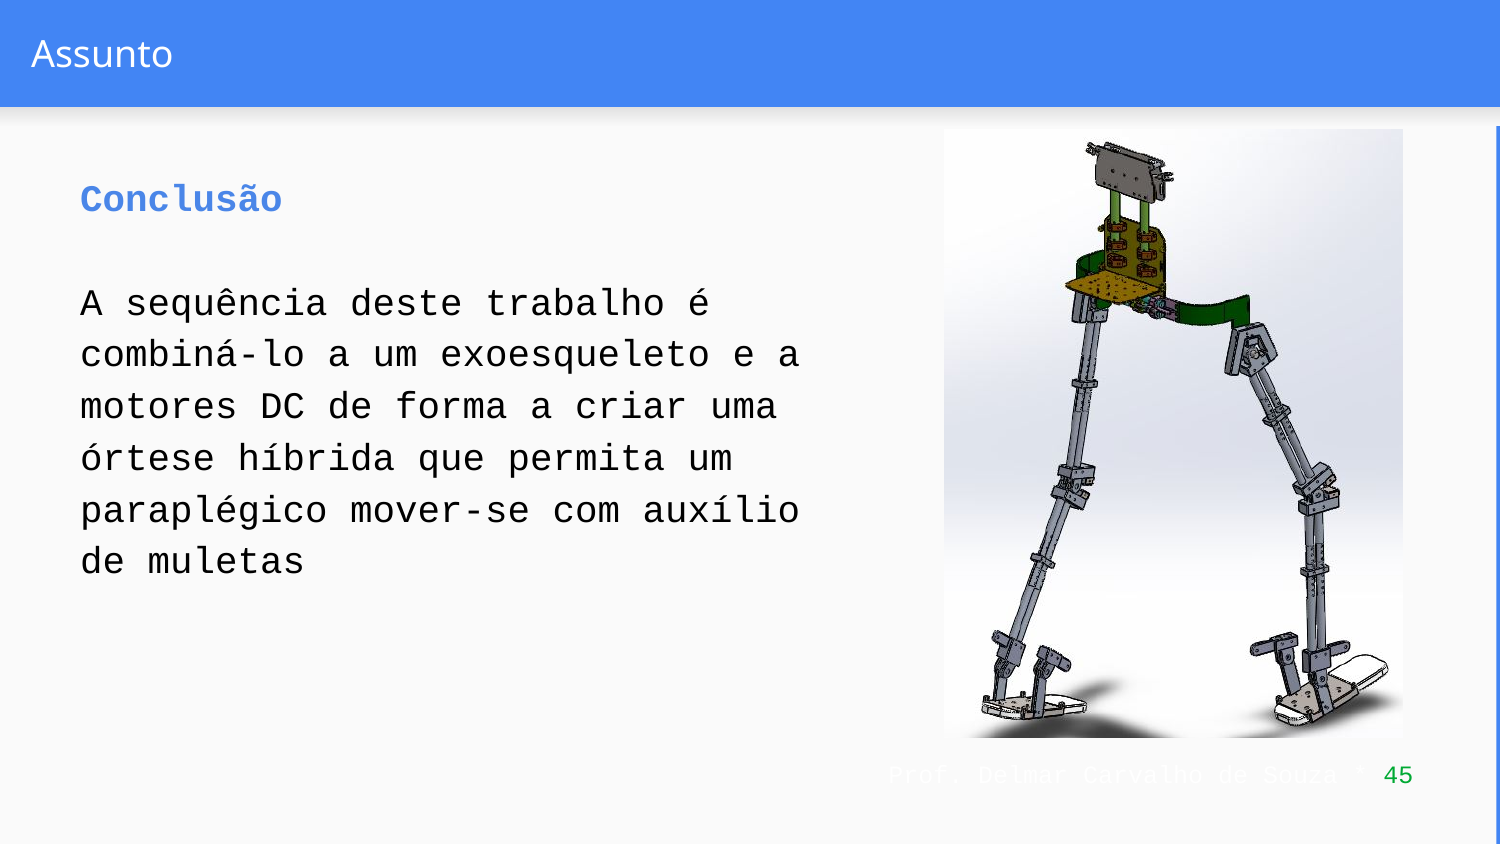

# Assunto
Conclusão
A sequência deste trabalho é combiná-lo a um exoesqueleto e a motores DC de forma a criar uma órtese híbrida que permita um paraplégico mover-se com auxílio de muletas